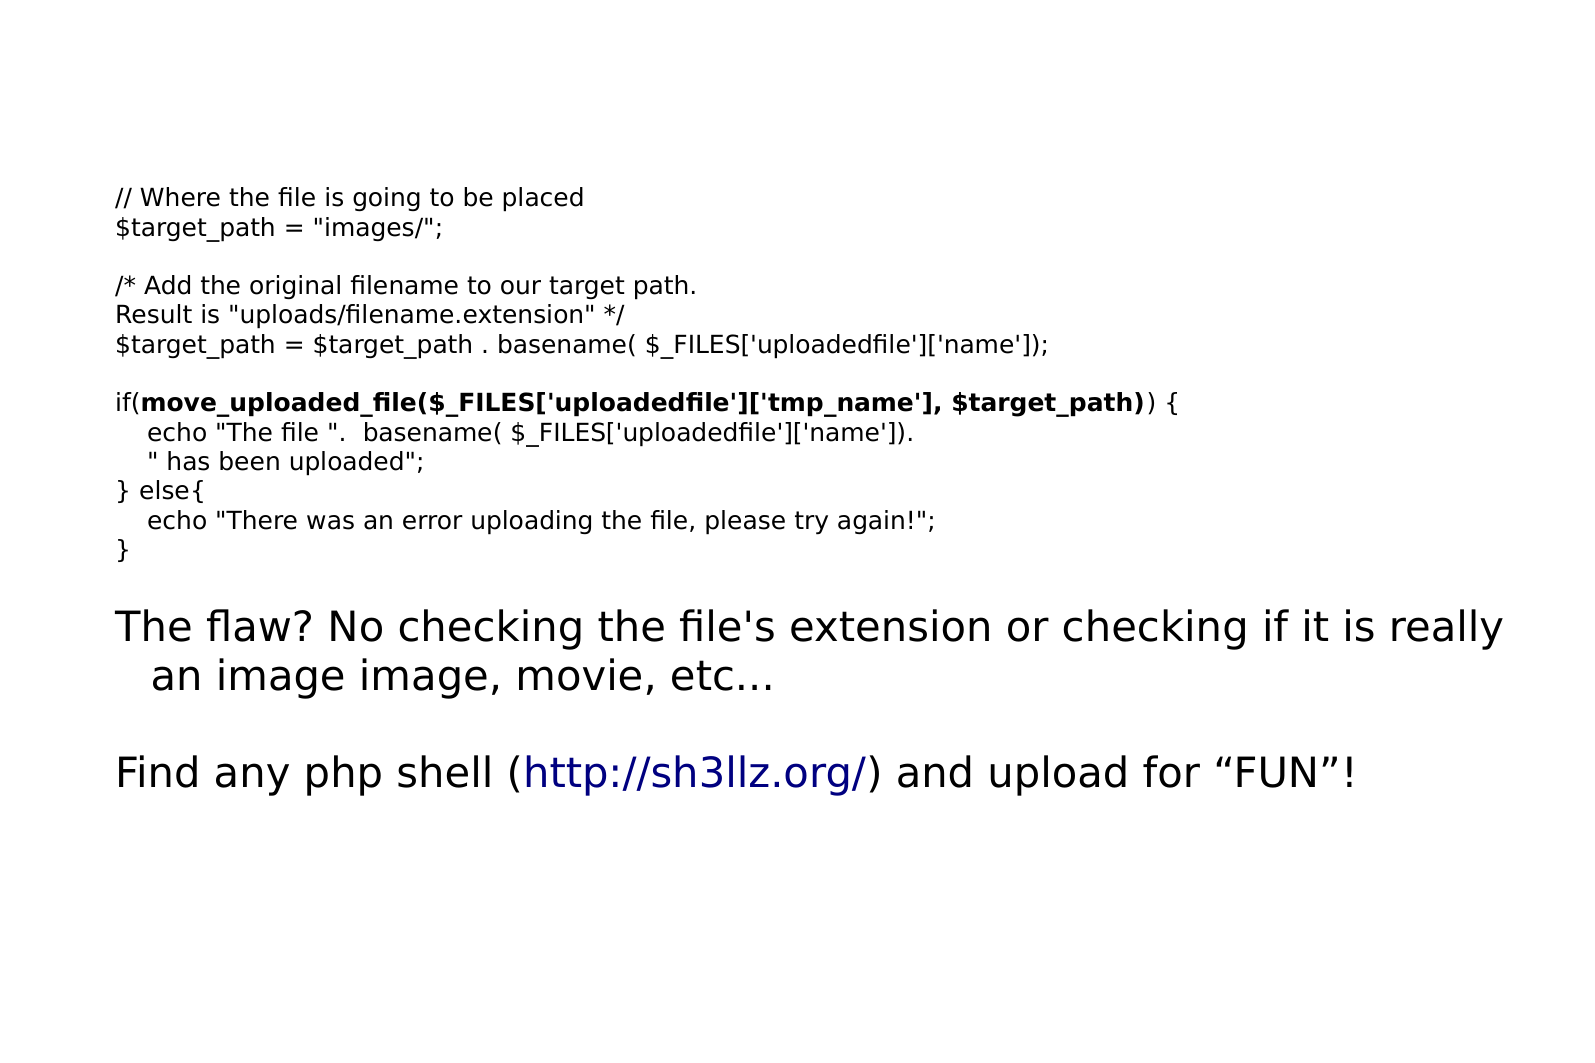

# // Where the file is going to be placed
$target_path = "images/";
/* Add the original filename to our target path.
Result is "uploads/filename.extension" */
$target_path = $target_path . basename( $_FILES['uploadedfile']['name']);
if(move_uploaded_file($_FILES['uploadedfile']['tmp_name'], $target_path)) {
 echo "The file ". basename( $_FILES['uploadedfile']['name']).
 " has been uploaded";
} else{
 echo "There was an error uploading the file, please try again!";
}
The flaw? No checking the file's extension or checking if it is really an image image, movie, etc...
Find any php shell (http://sh3llz.org/) and upload for “FUN”!